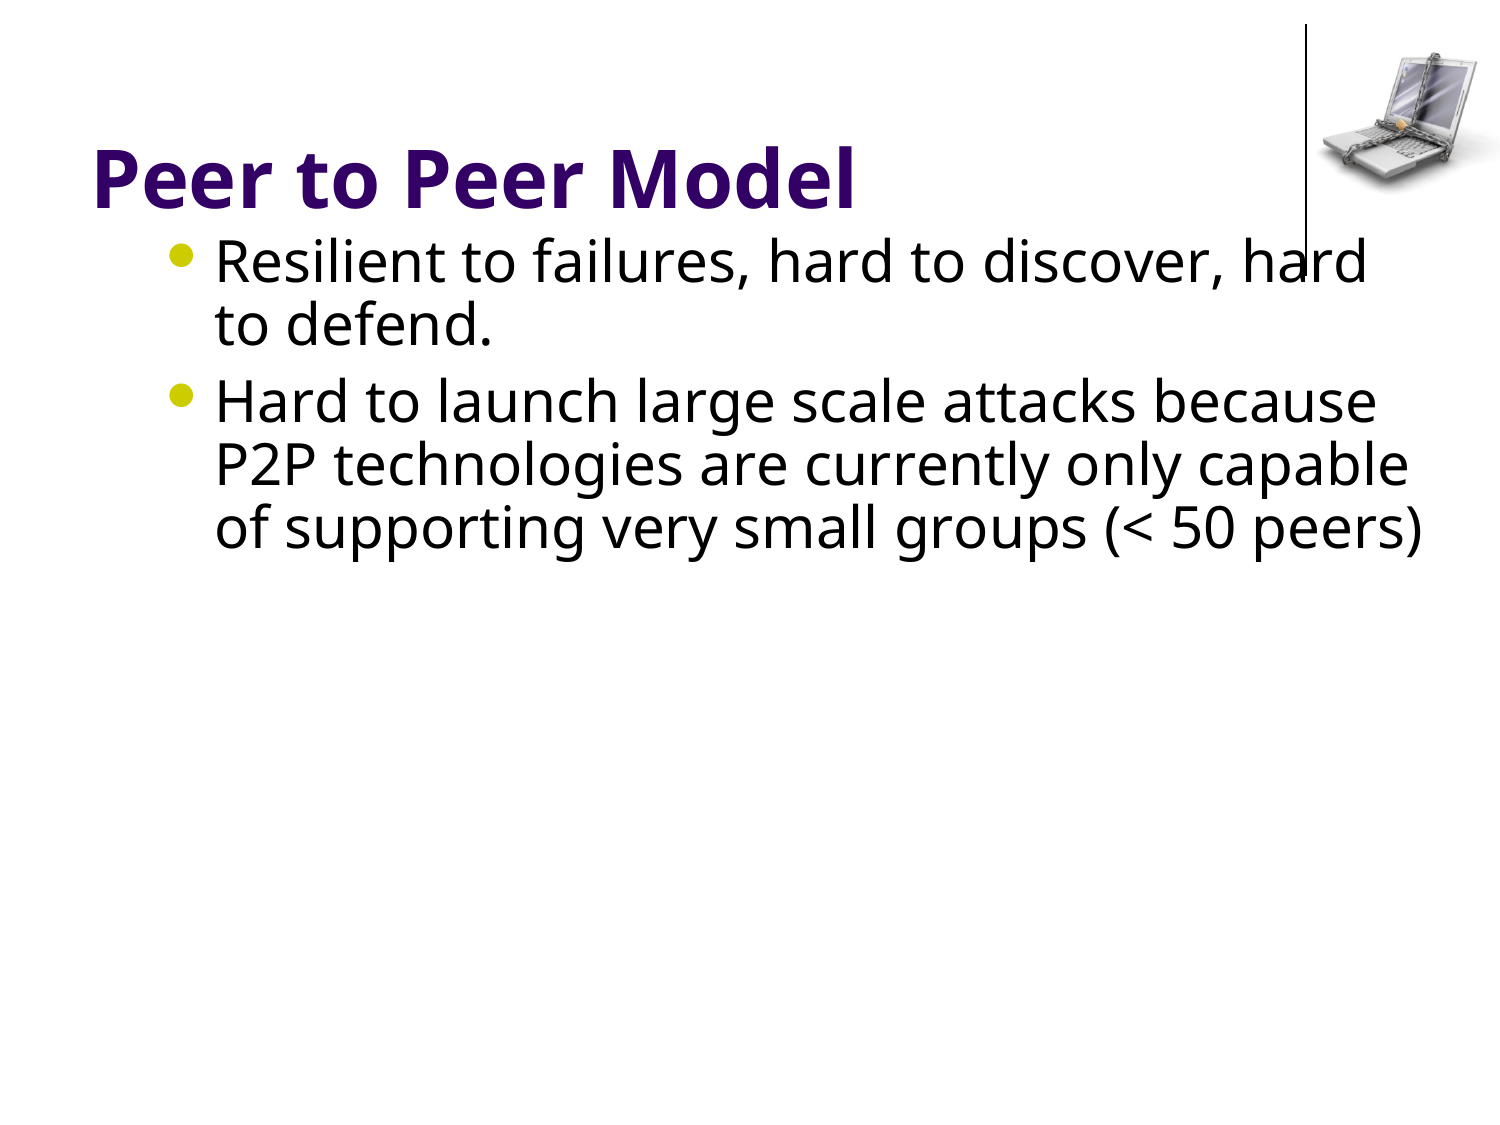

# Peer to Peer Model
Resilient to failures, hard to discover, hard to defend.
Hard to launch large scale attacks because P2P technologies are currently only capable of supporting very small groups (< 50 peers)